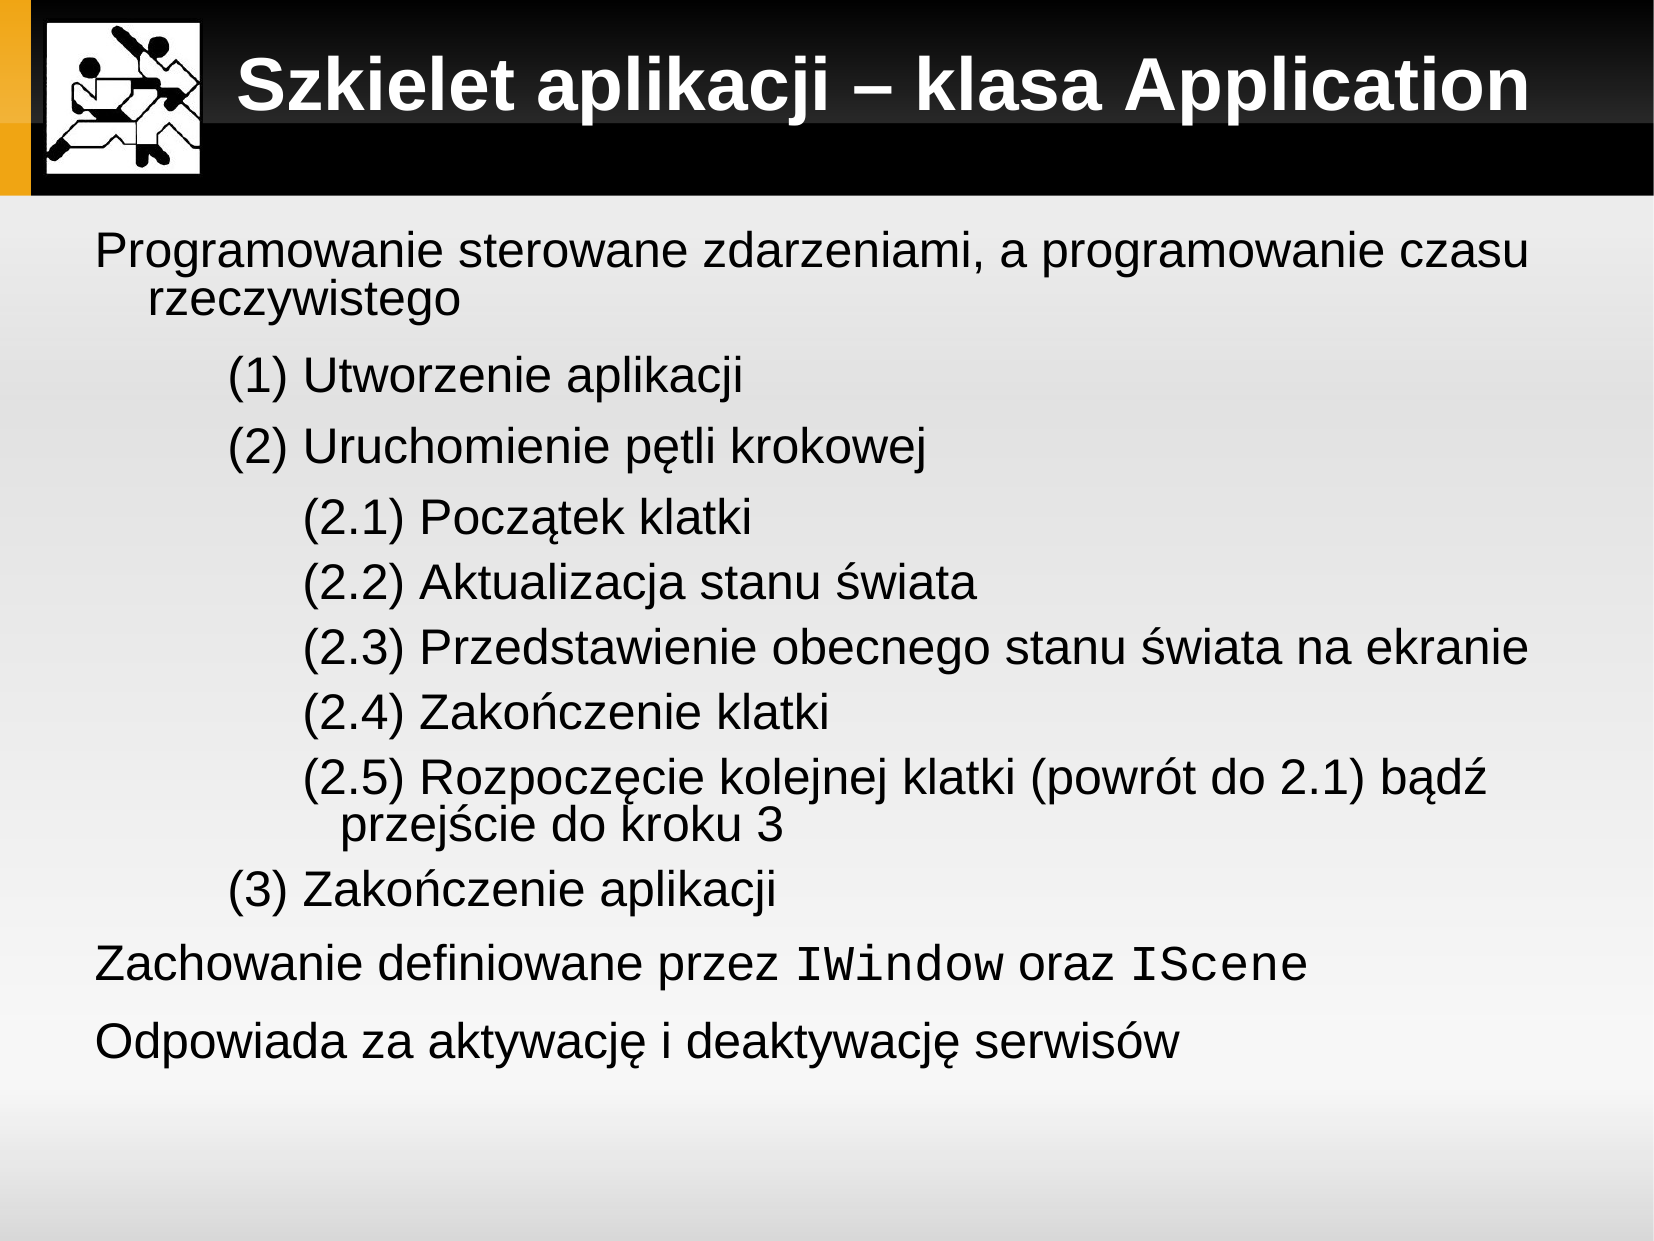

# Szkielet aplikacji – klasa Application
Programowanie sterowane zdarzeniami, a programowanie czasu rzeczywistego
(1) Utworzenie aplikacji
(2) Uruchomienie pętli krokowej
(2.1) Początek klatki
(2.2) Aktualizacja stanu świata
(2.3) Przedstawienie obecnego stanu świata na ekranie
(2.4) Zakończenie klatki
(2.5) Rozpoczęcie kolejnej klatki (powrót do 2.1) bądź przejście do kroku 3
(3) Zakończenie aplikacji
Zachowanie definiowane przez IWindow oraz IScene
Odpowiada za aktywację i deaktywację serwisów